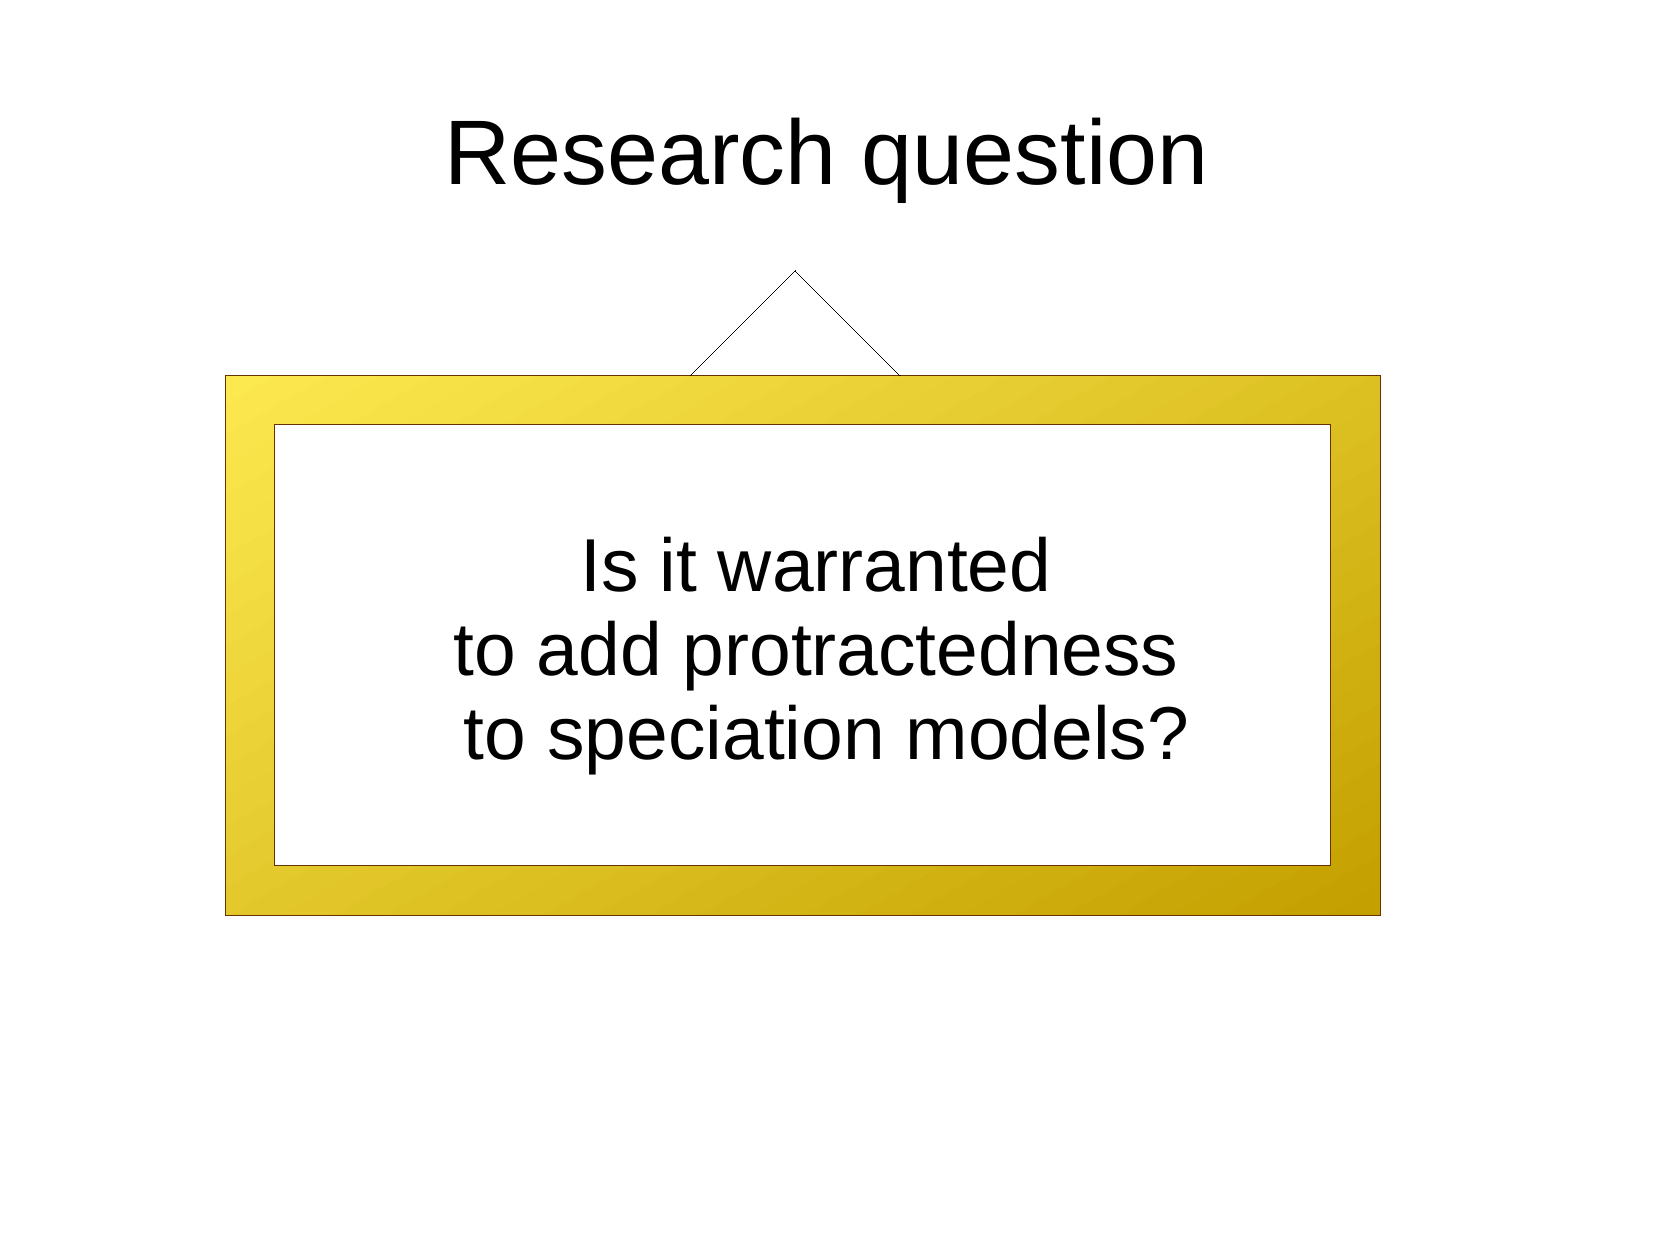

# Research question
Is it warranted
to add protractedness
to speciation models?